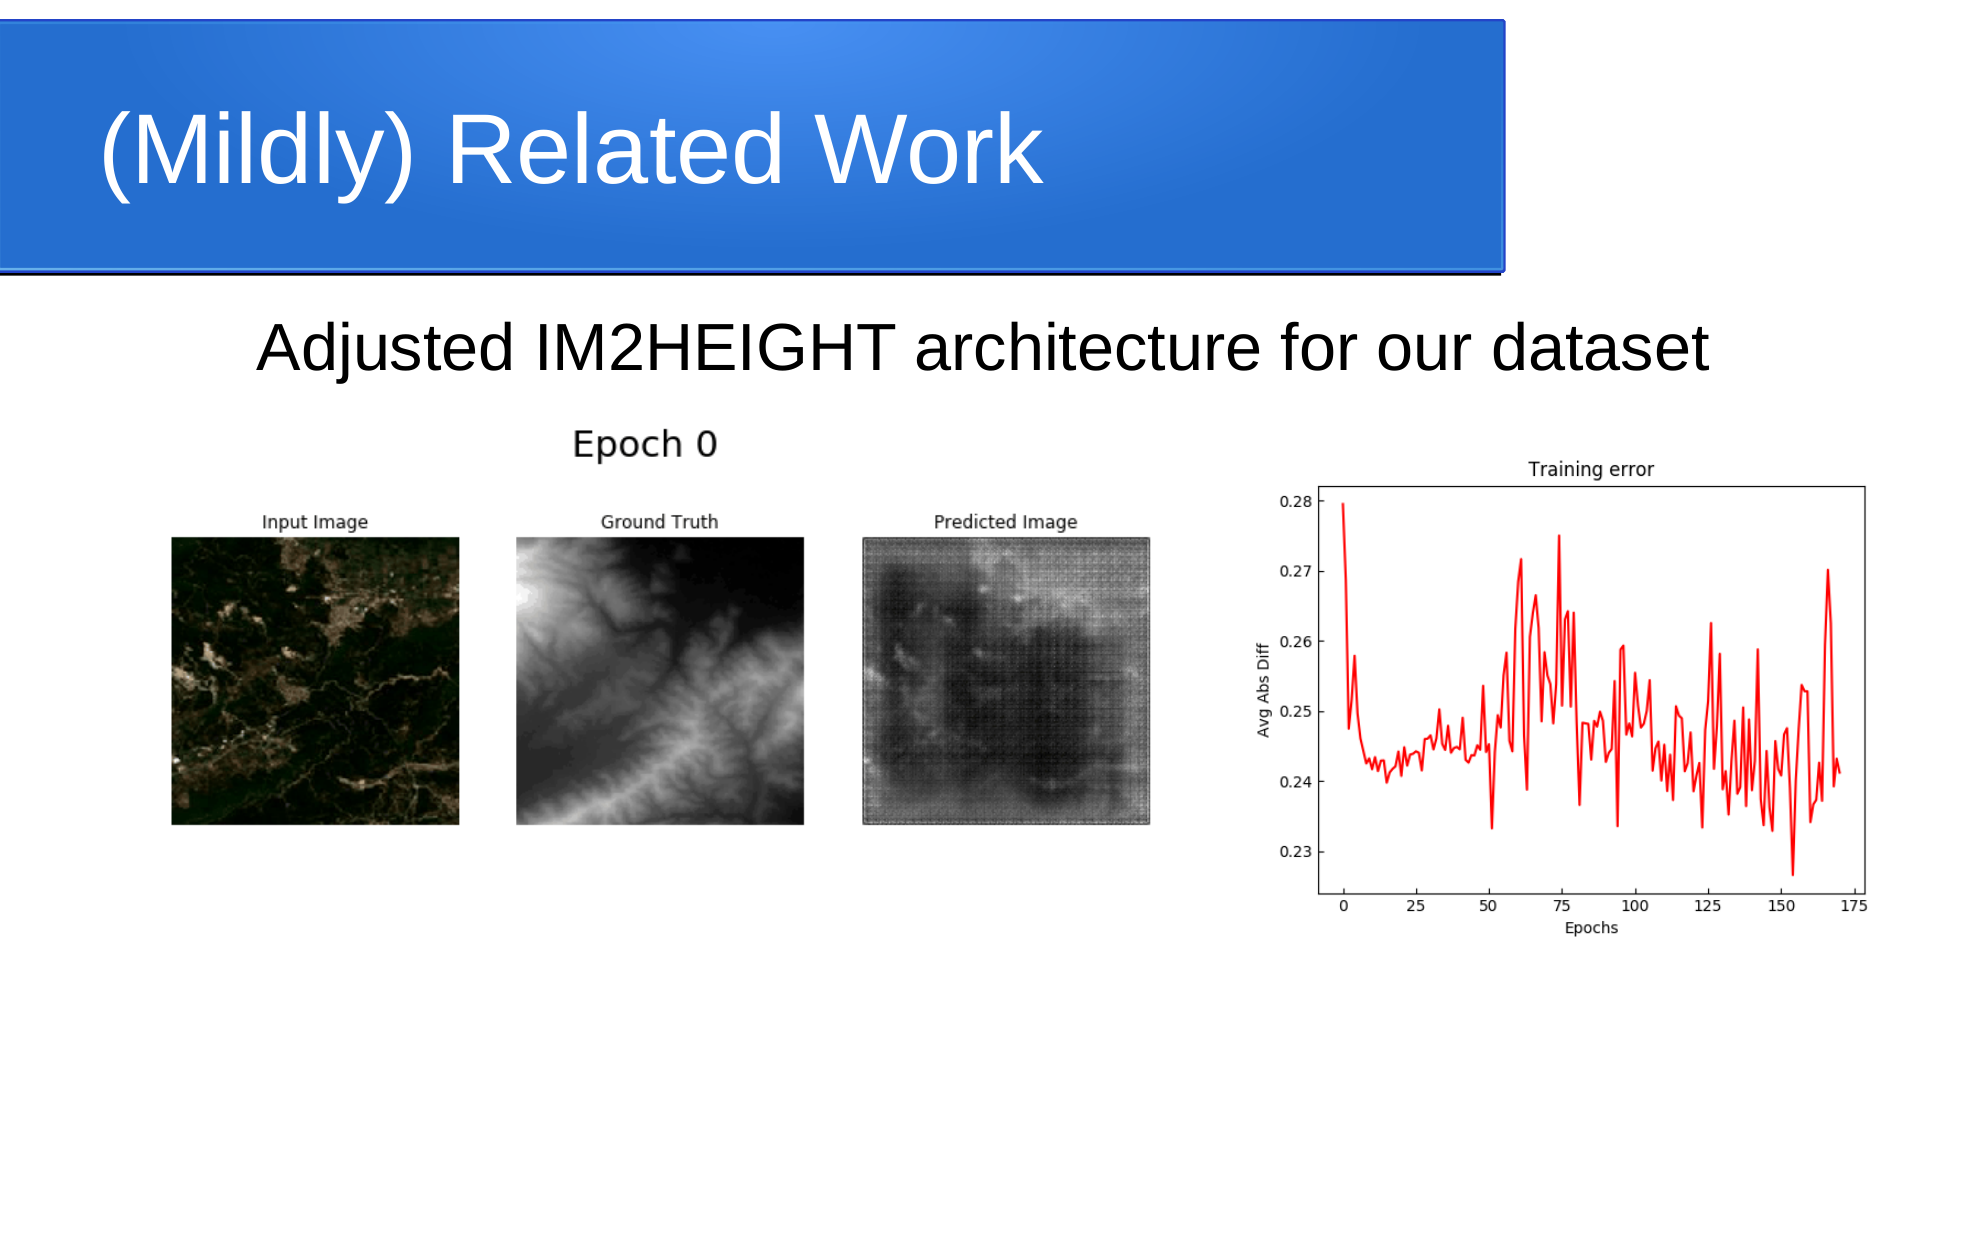

# (Mildly) Related Work
Adjusted IM2HEIGHT architecture for our dataset